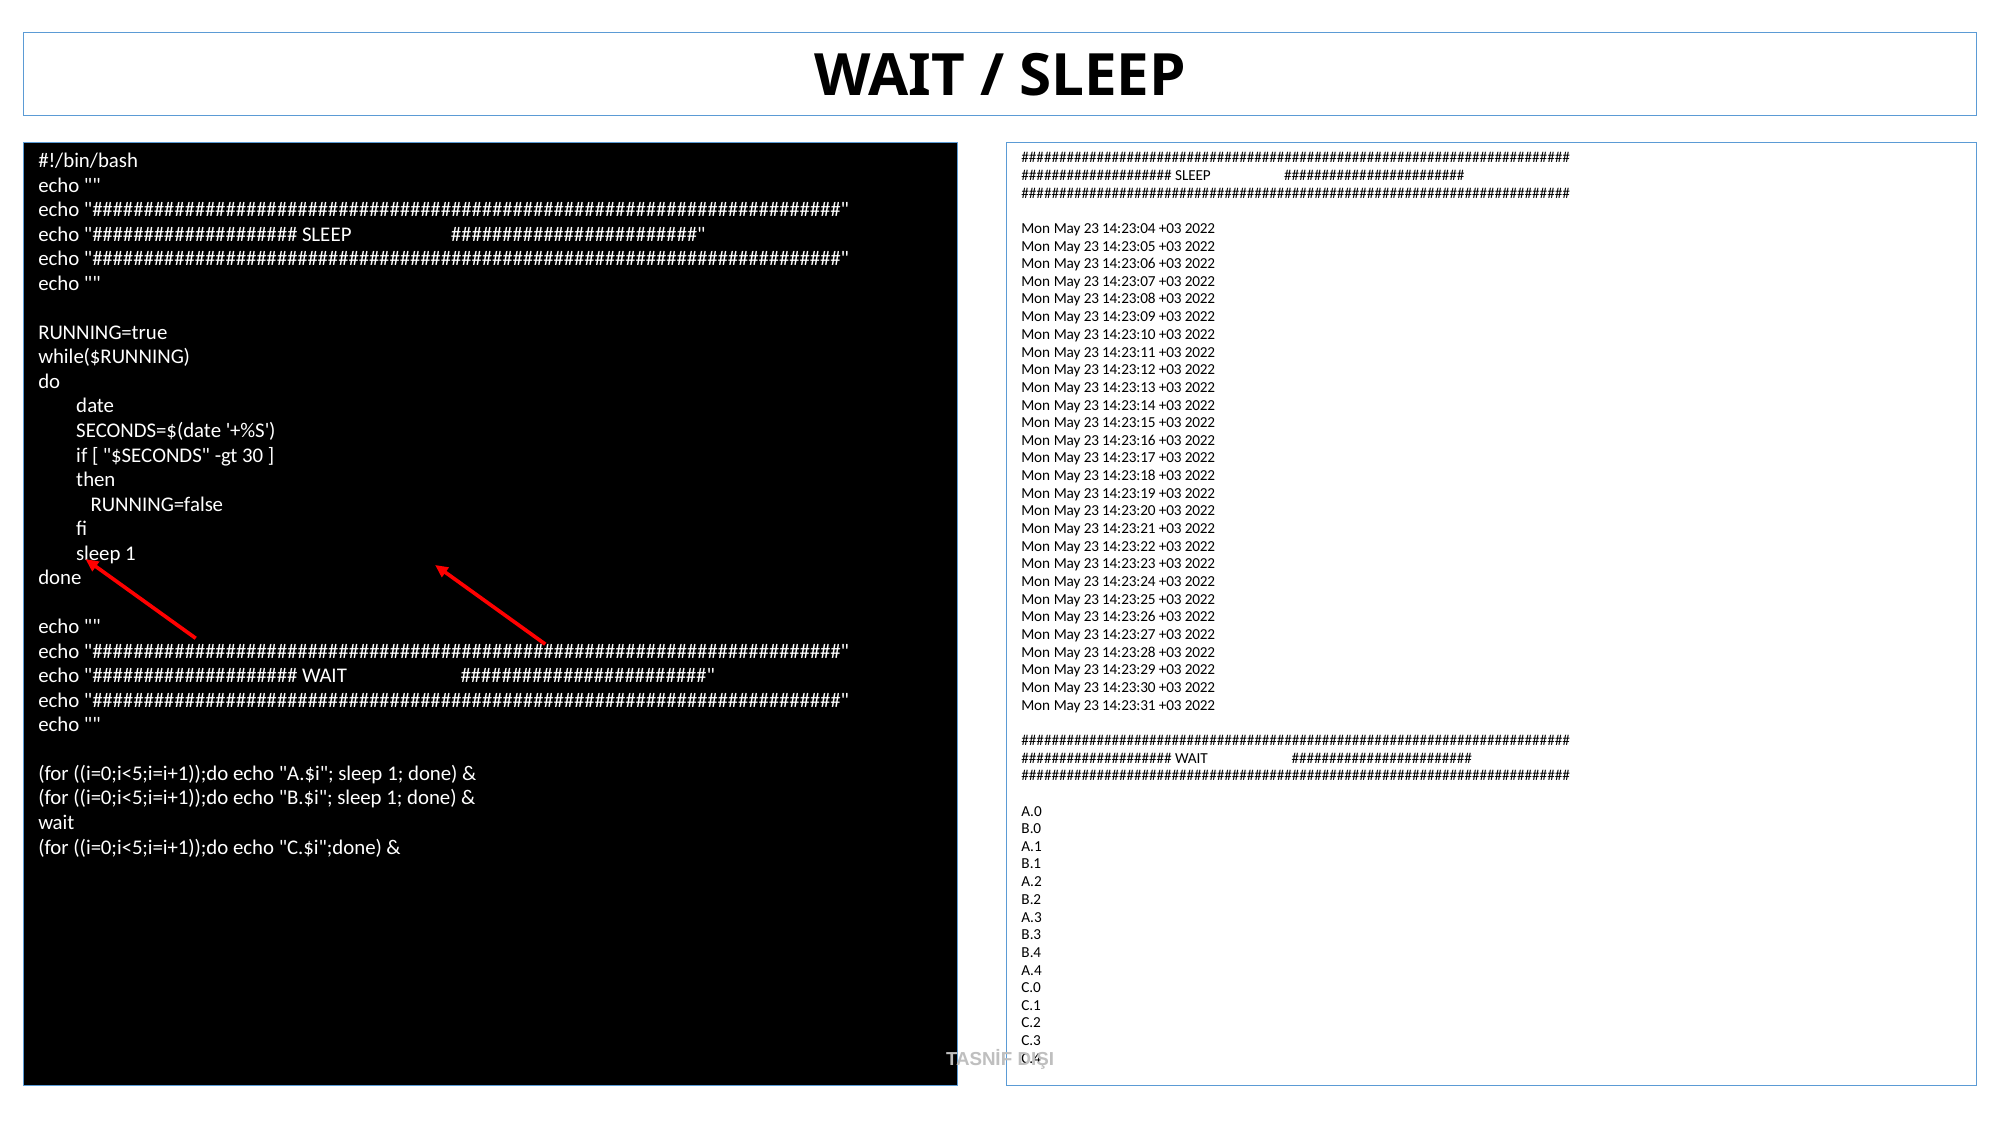

# WAIT / SLEEP
#!/bin/bash
echo ""
echo "#########################################################################"
echo "#################### SLEEP ########################"
echo "#########################################################################"
echo ""
RUNNING=true
while($RUNNING)
do
 date
 SECONDS=$(date '+%S')
 if [ "$SECONDS" -gt 30 ]
 then
 RUNNING=false
 fi
 sleep 1
done
echo ""
echo "#########################################################################"
echo "#################### WAIT ########################"
echo "#########################################################################"
echo ""
(for ((i=0;i<5;i=i+1));do echo "A.$i"; sleep 1; done) &
(for ((i=0;i<5;i=i+1));do echo "B.$i"; sleep 1; done) &
wait
(for ((i=0;i<5;i=i+1));do echo "C.$i";done) &
#########################################################################
#################### SLEEP ########################
#########################################################################
Mon May 23 14:23:04 +03 2022
Mon May 23 14:23:05 +03 2022
Mon May 23 14:23:06 +03 2022
Mon May 23 14:23:07 +03 2022
Mon May 23 14:23:08 +03 2022
Mon May 23 14:23:09 +03 2022
Mon May 23 14:23:10 +03 2022
Mon May 23 14:23:11 +03 2022
Mon May 23 14:23:12 +03 2022
Mon May 23 14:23:13 +03 2022
Mon May 23 14:23:14 +03 2022
Mon May 23 14:23:15 +03 2022
Mon May 23 14:23:16 +03 2022
Mon May 23 14:23:17 +03 2022
Mon May 23 14:23:18 +03 2022
Mon May 23 14:23:19 +03 2022
Mon May 23 14:23:20 +03 2022
Mon May 23 14:23:21 +03 2022
Mon May 23 14:23:22 +03 2022
Mon May 23 14:23:23 +03 2022
Mon May 23 14:23:24 +03 2022
Mon May 23 14:23:25 +03 2022
Mon May 23 14:23:26 +03 2022
Mon May 23 14:23:27 +03 2022
Mon May 23 14:23:28 +03 2022
Mon May 23 14:23:29 +03 2022
Mon May 23 14:23:30 +03 2022
Mon May 23 14:23:31 +03 2022
#########################################################################
#################### WAIT ########################
#########################################################################
A.0
B.0
A.1
B.1
A.2
B.2
A.3
B.3
B.4
A.4
C.0
C.1
C.2
C.3
C.4
TASNİF DIŞI